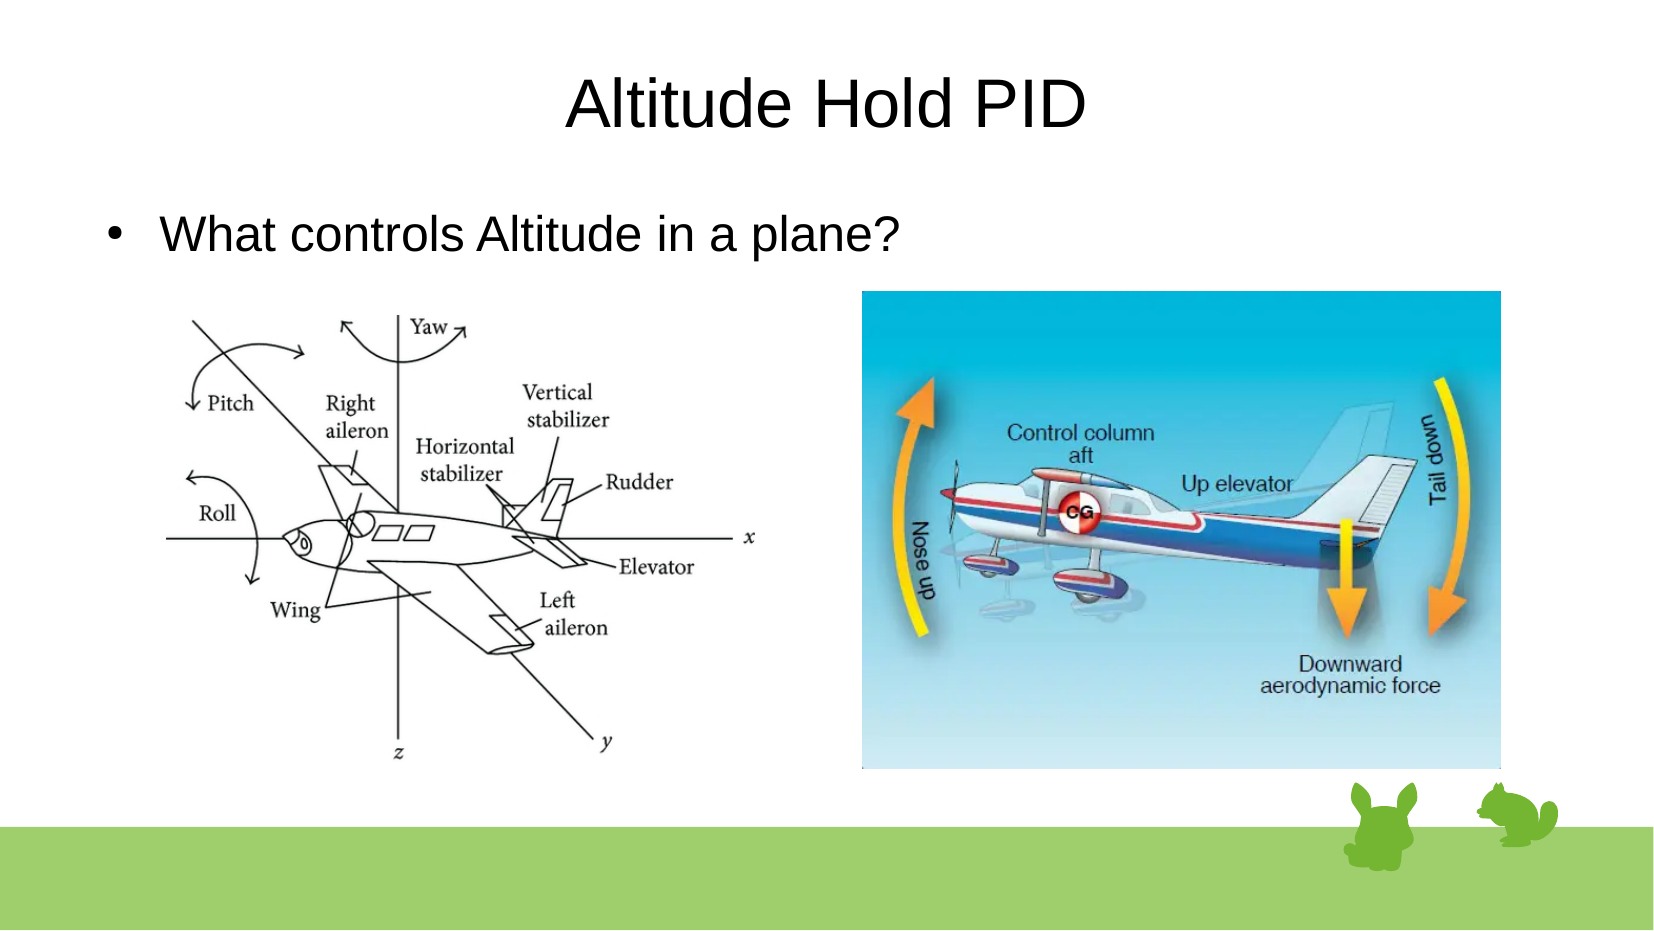

# Altitude Hold PID
What controls Altitude in a plane?